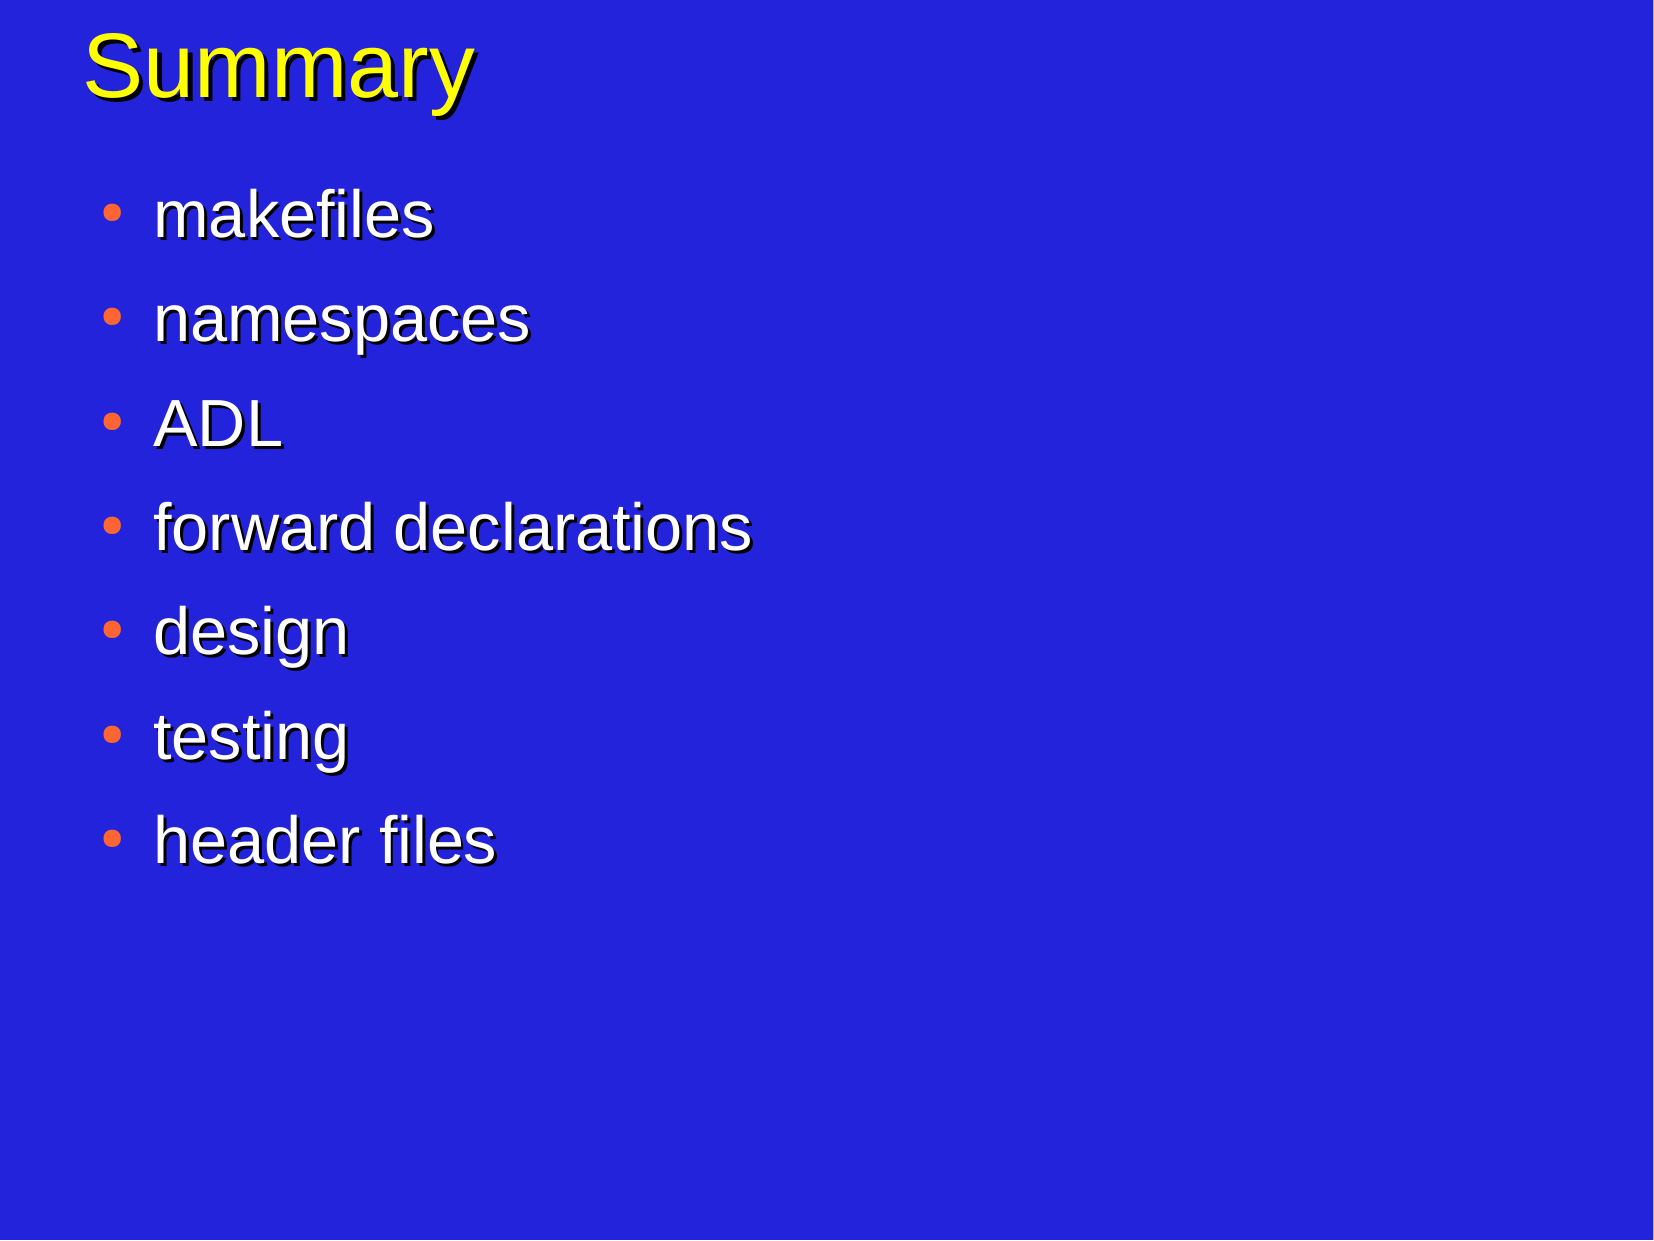

# Summary
makefiles
namespaces
ADL
forward declarations
design
testing
header files